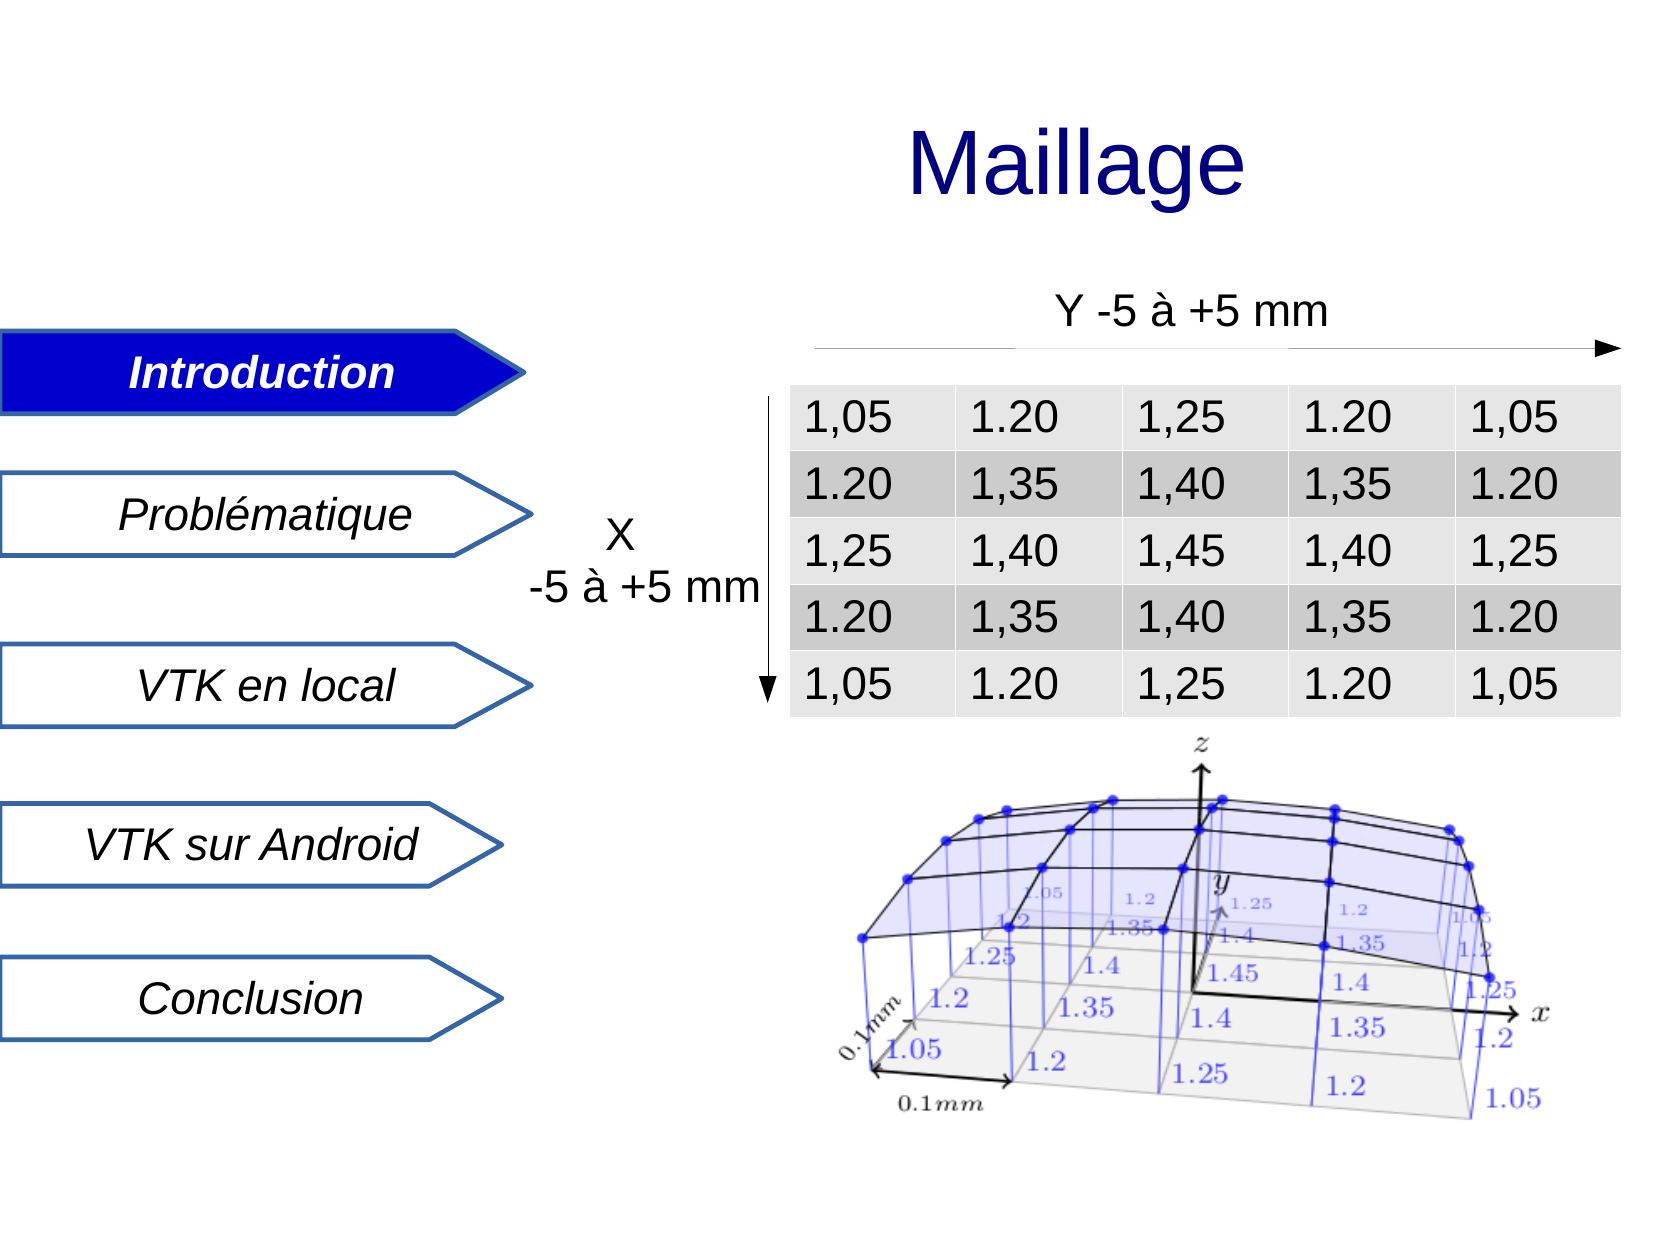

# Maillage
Y -5 à +5 mm
Introduction
| 1,05 | 1.20 | 1,25 | 1.20 | 1,05 |
| --- | --- | --- | --- | --- |
| 1.20 | 1,35 | 1,40 | 1,35 | 1.20 |
| 1,25 | 1,40 | 1,45 | 1,40 | 1,25 |
| 1.20 | 1,35 | 1,40 | 1,35 | 1.20 |
| 1,05 | 1.20 | 1,25 | 1.20 | 1,05 |
Problématique
 X
-5 à +5 mm
VTK en local
VTK sur Android
Conclusion